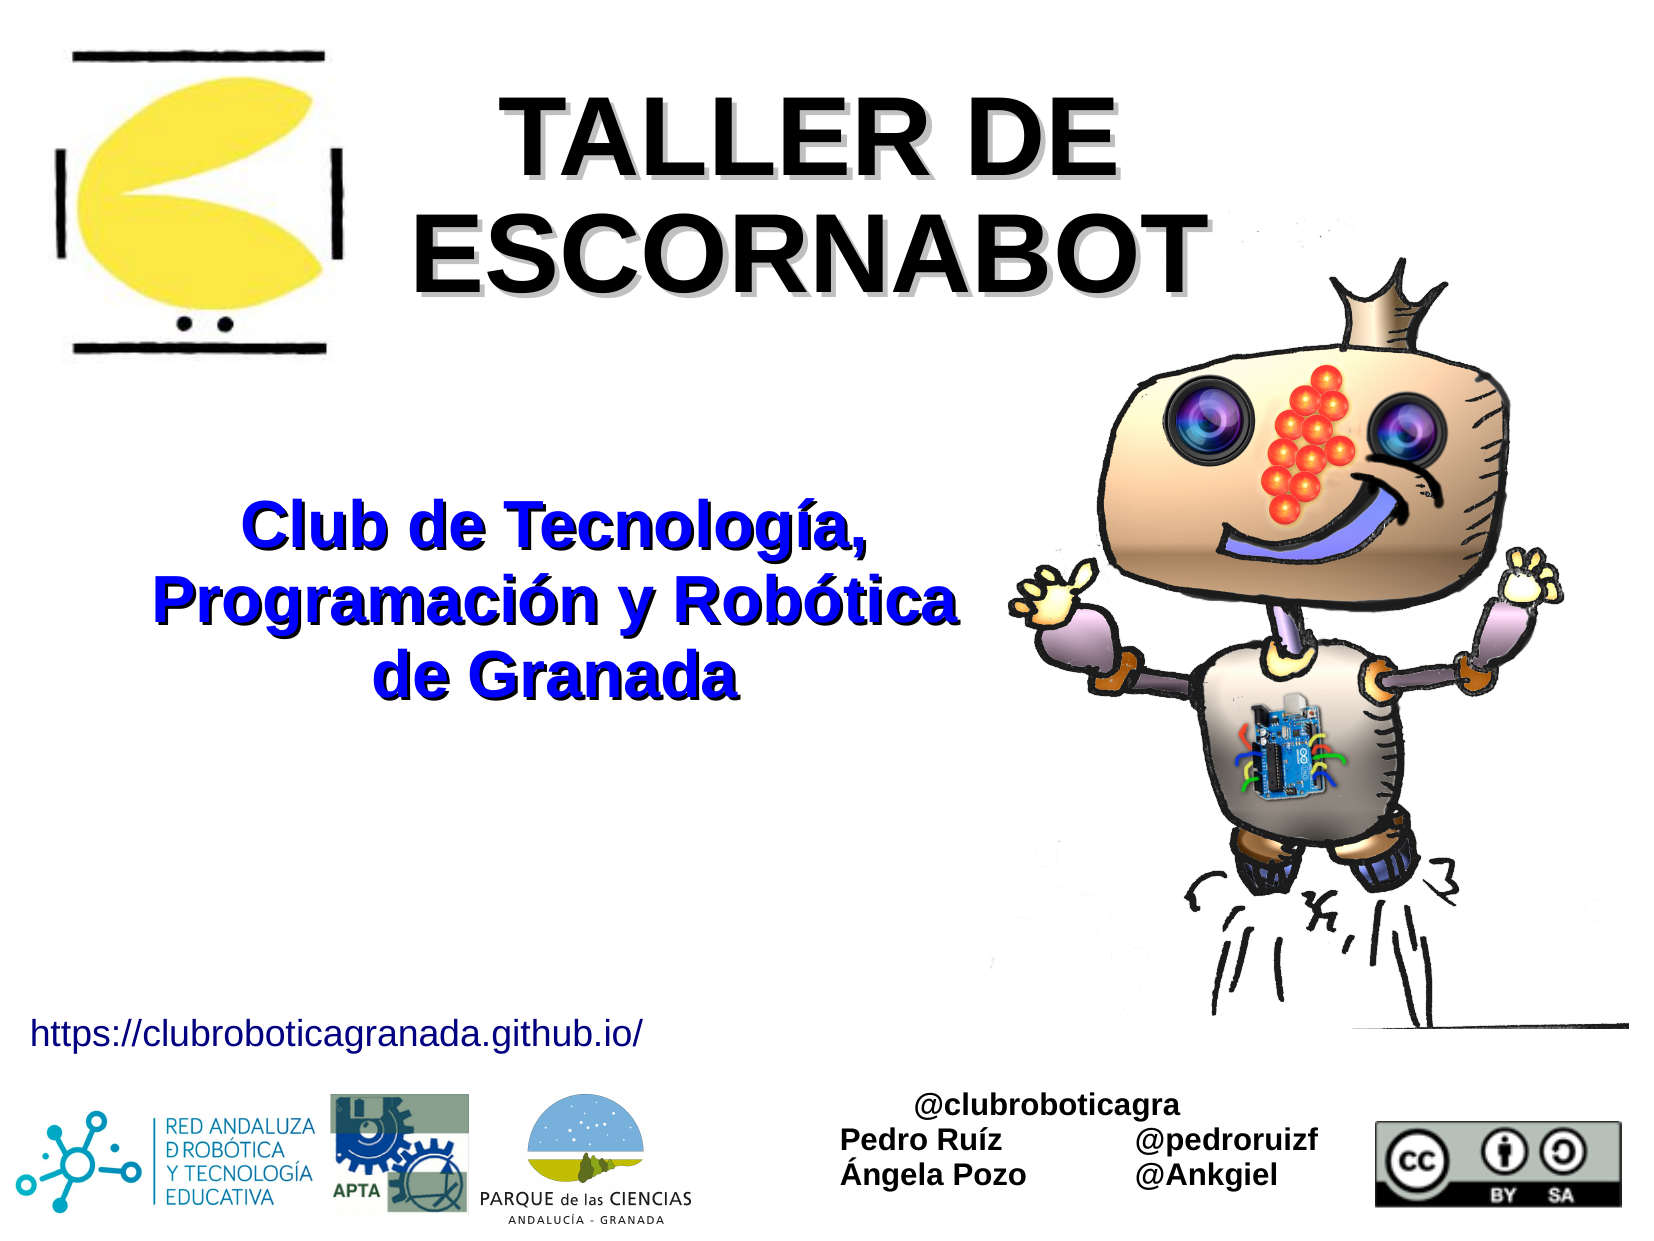

TALLER DE ESCORNABOT
Club de Tecnología, Programación y Robótica de Granada
https://clubroboticagranada.github.io/
	@clubroboticagra
Pedro Ruíz		@pedroruizf
Ángela Pozo		@Ankgiel